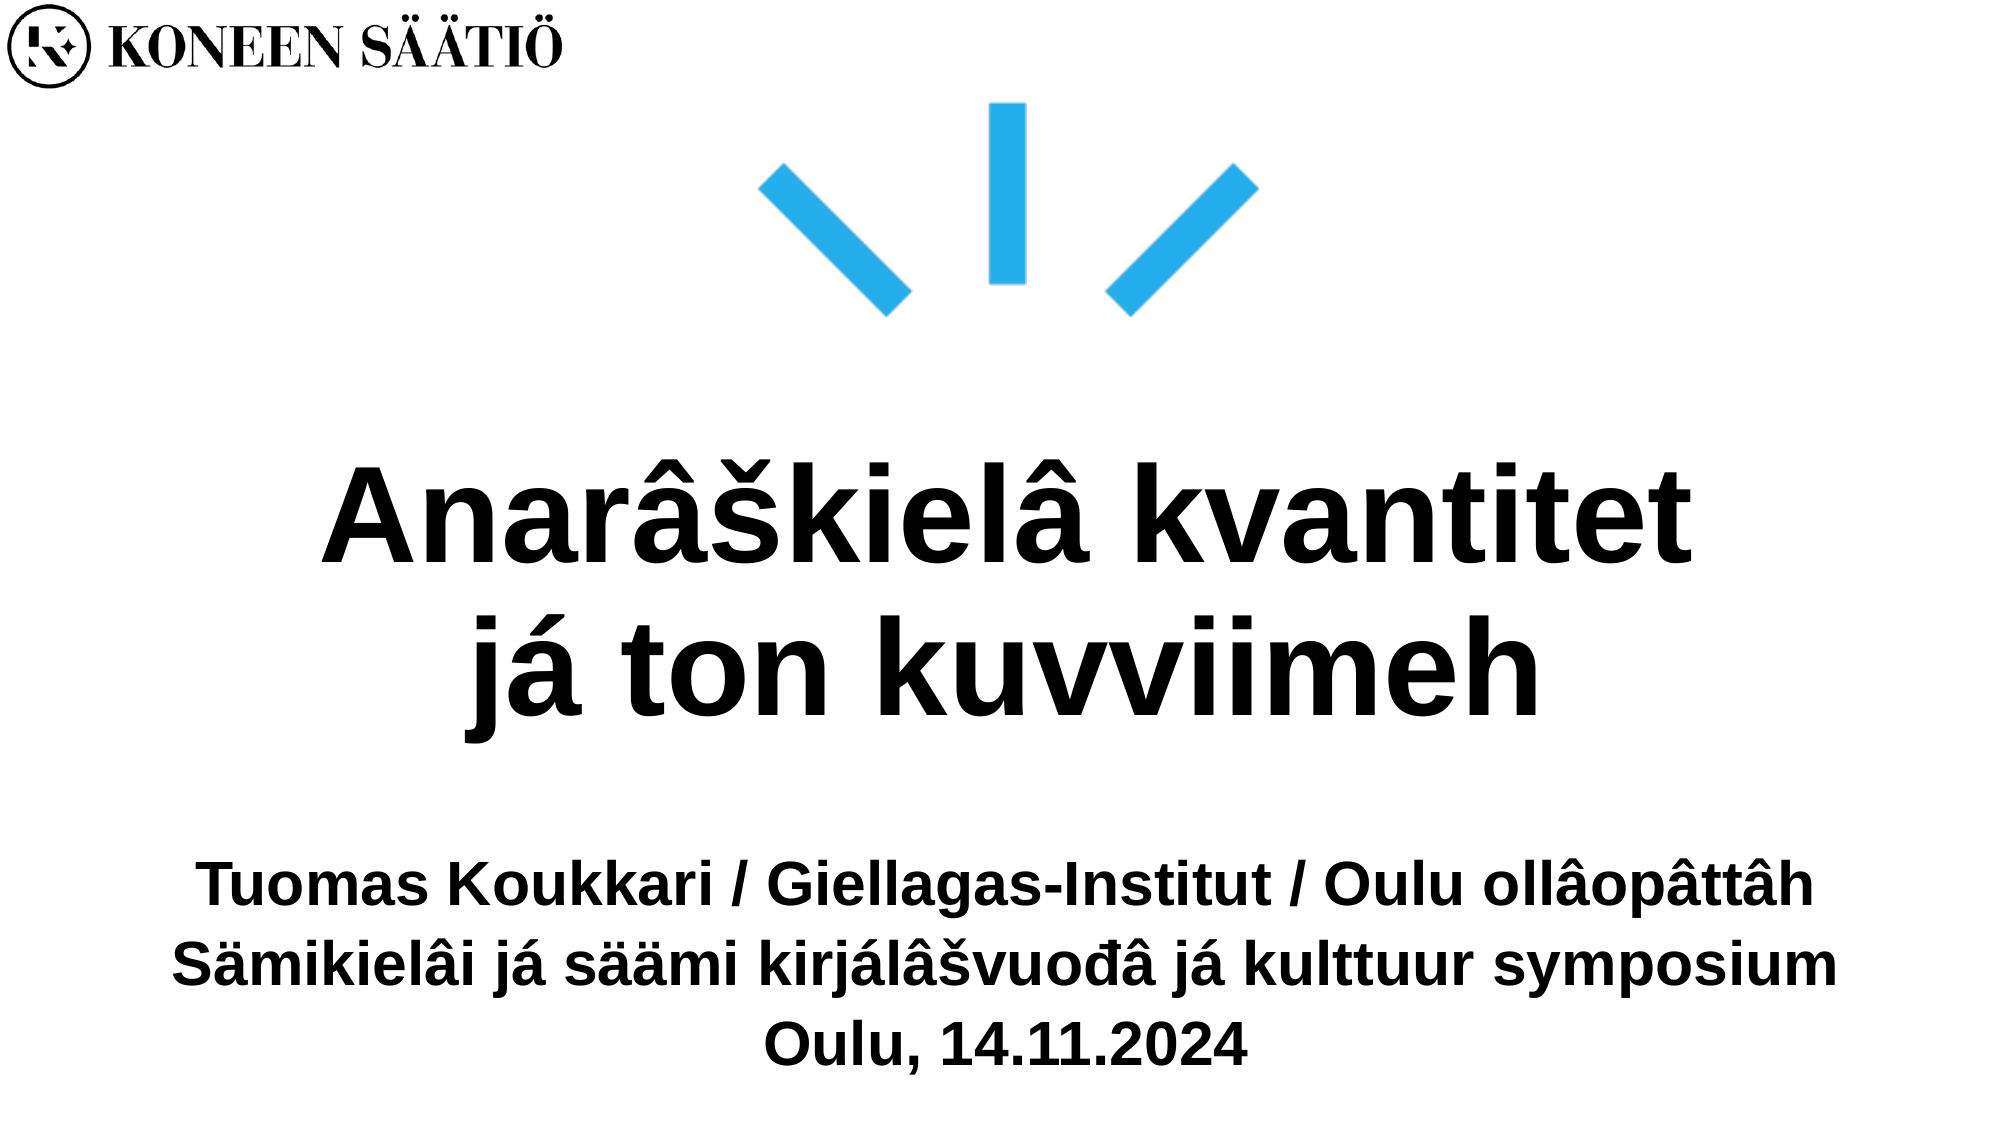

# Anarâškielâ kvantitet já ton kuvviimeh
Tuomas Koukkari / Giellagas-Institut / Oulu ollâopâttâh
Sämikielâi já säämi kirjálâšvuođâ já kulttuur symposium
Oulu, 14.11.2024